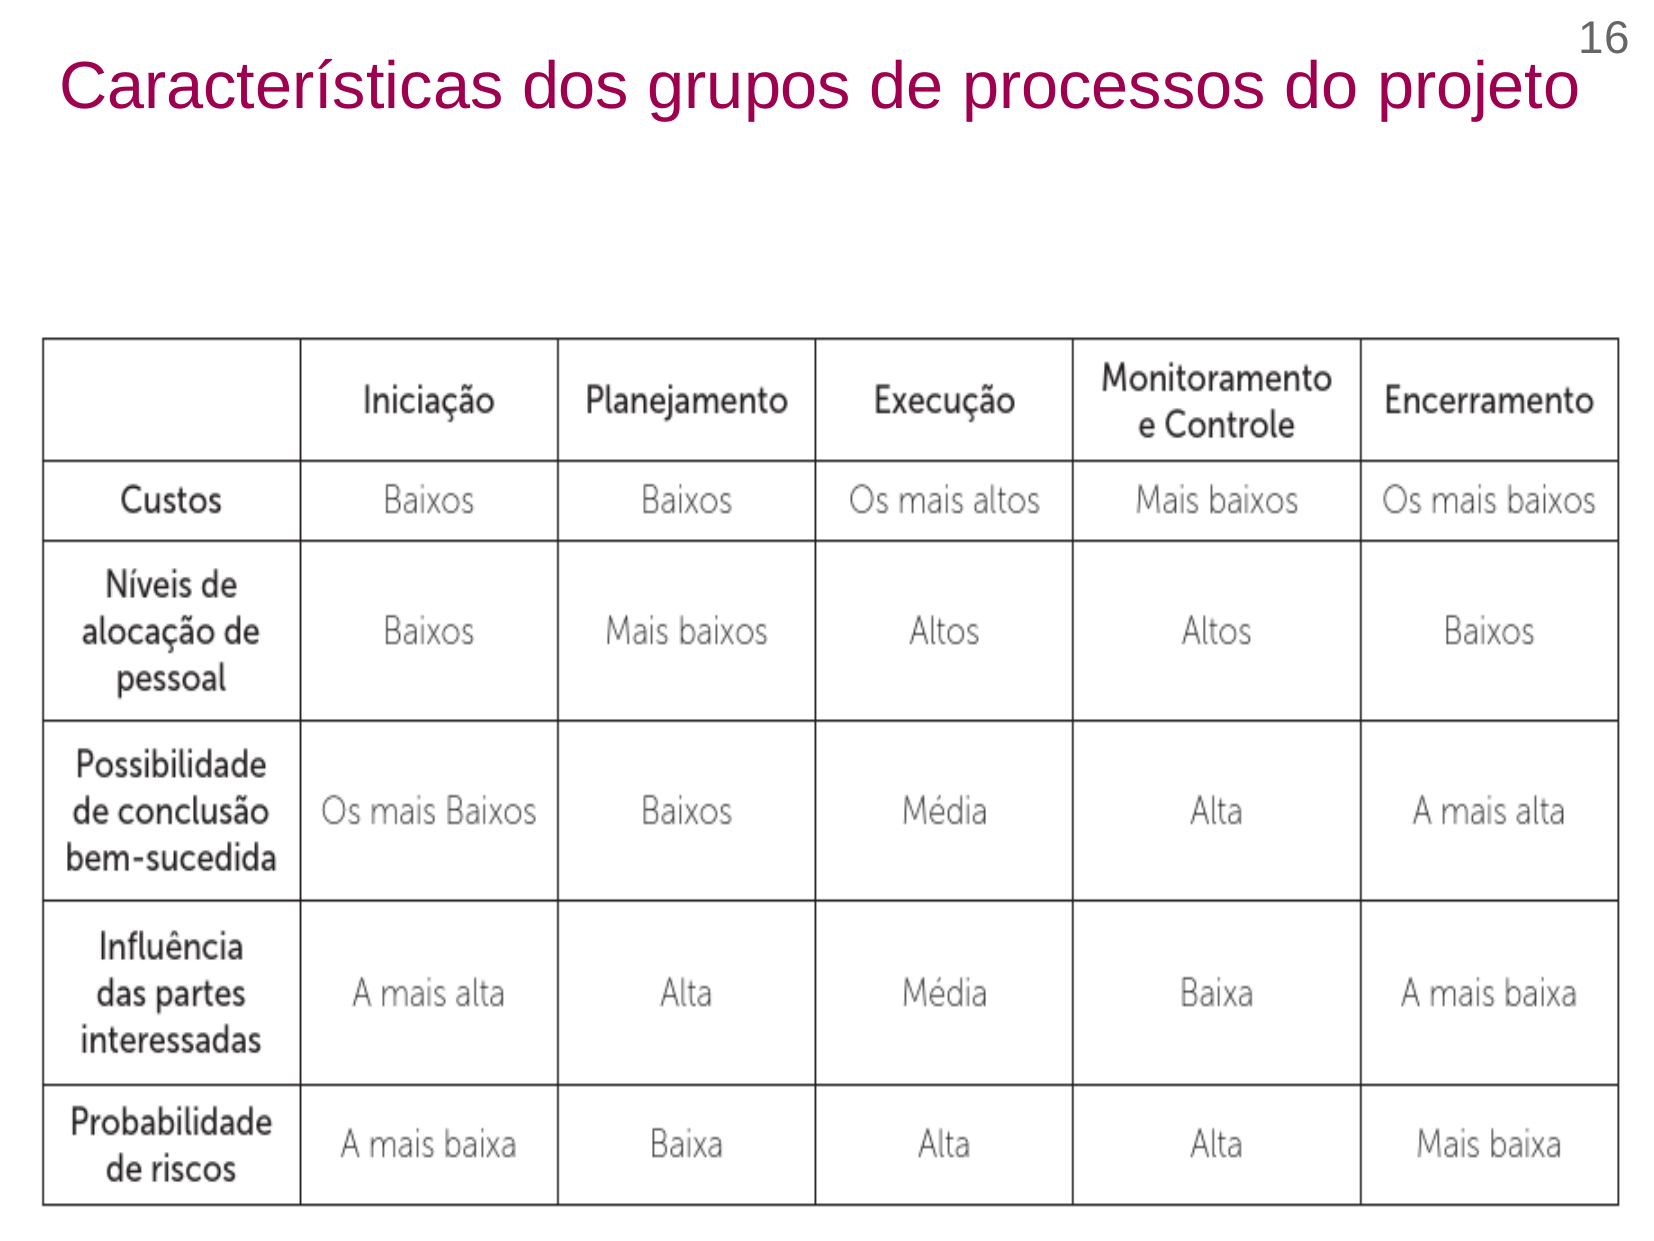

16
# Características dos grupos de processos do projeto